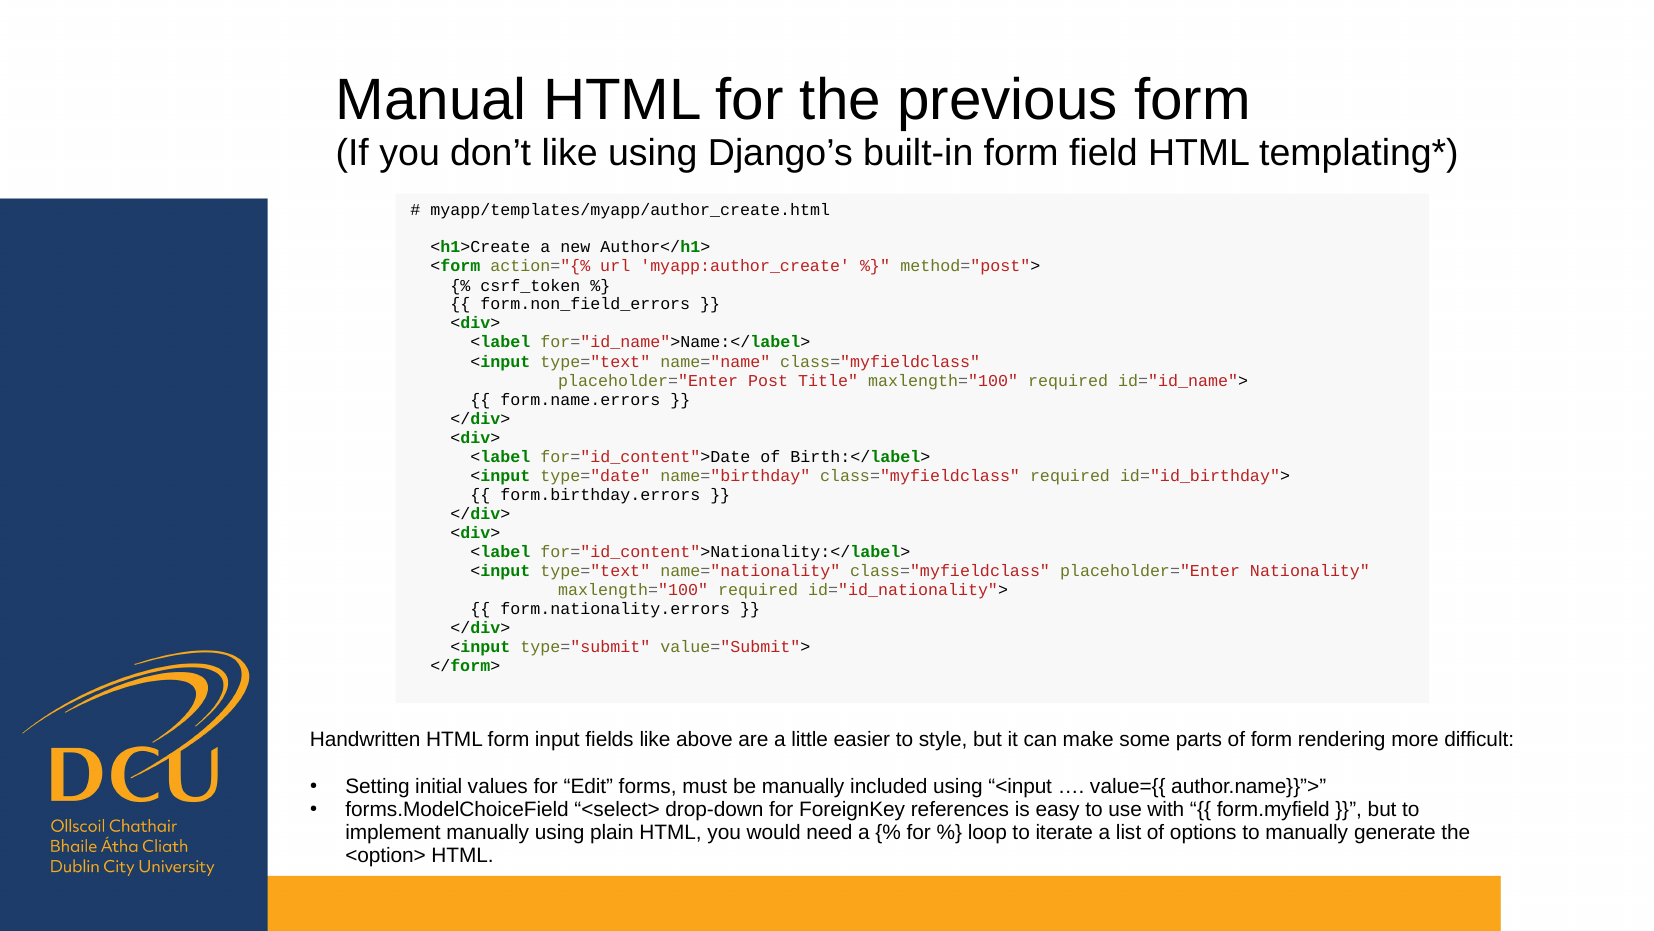

Manual HTML for the previous form
(If you don’t like using Django’s built-in form field HTML templating*)
# myapp/templates/myapp/author_create.html
 <h1>Create a new Author</h1>
 <form action="{% url 'myapp:author_create' %}" method="post">
 {% csrf_token %}
 {{ form.non_field_errors }}
 <div>
 <label for="id_name">Name:</label>
 <input type="text" name="name" class="myfieldclass"
		placeholder="Enter Post Title" maxlength="100" required id="id_name">
 {{ form.name.errors }}
 </div>
 <div>
 <label for="id_content">Date of Birth:</label>
 <input type="date" name="birthday" class="myfieldclass" required id="id_birthday">
 {{ form.birthday.errors }}
 </div>
 <div>
 <label for="id_content">Nationality:</label>
 <input type="text" name="nationality" class="myfieldclass" placeholder="Enter Nationality"
		maxlength="100" required id="id_nationality">
 {{ form.nationality.errors }}
 </div>
 <input type="submit" value="Submit">
 </form>
Handwritten HTML form input fields like above are a little easier to style, but it can make some parts of form rendering more difficult:
Setting initial values for “Edit” forms, must be manually included using “<input …. value={{ author.name}}”>”
forms.ModelChoiceField “<select> drop-down for ForeignKey references is easy to use with “{{ form.myfield }}”, but to implement manually using plain HTML, you would need a {% for %} loop to iterate a list of options to manually generate the <option> HTML.